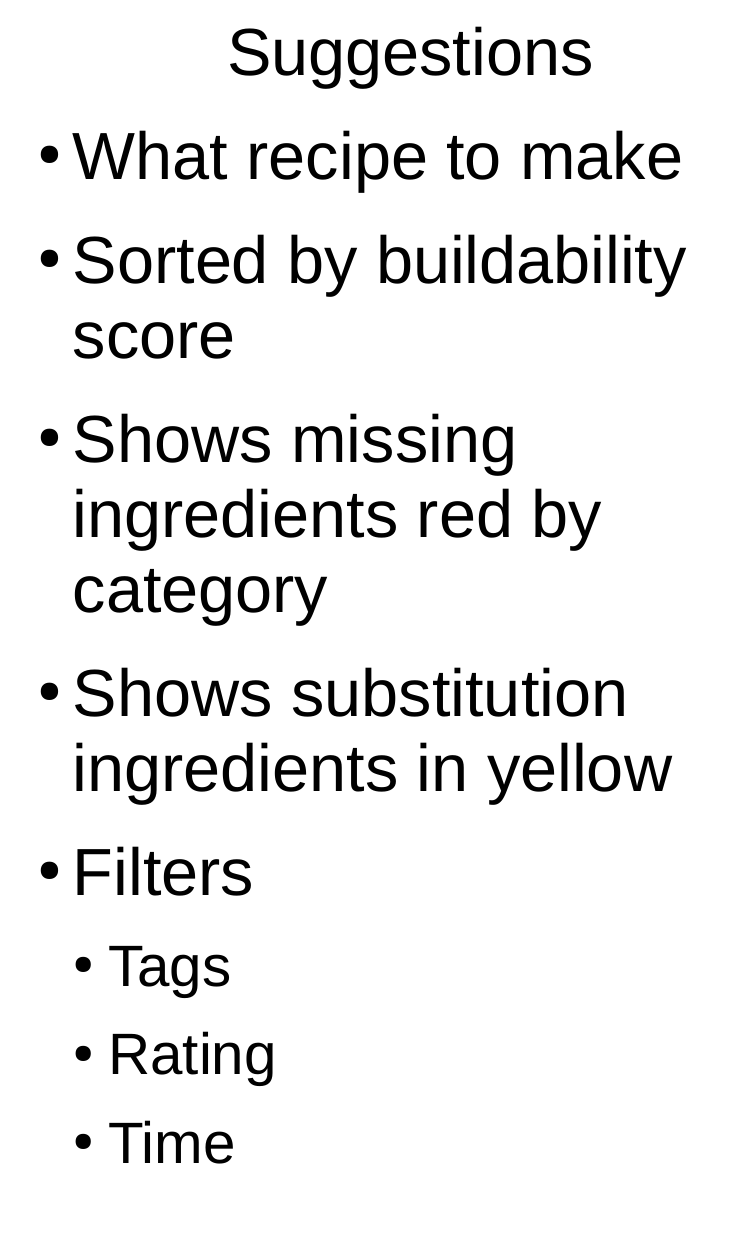

# Suggestions
What recipe to make
Sorted by buildability score
Shows missing ingredients red by category
Shows substitution ingredients in yellow
Filters
Tags
Rating
Time